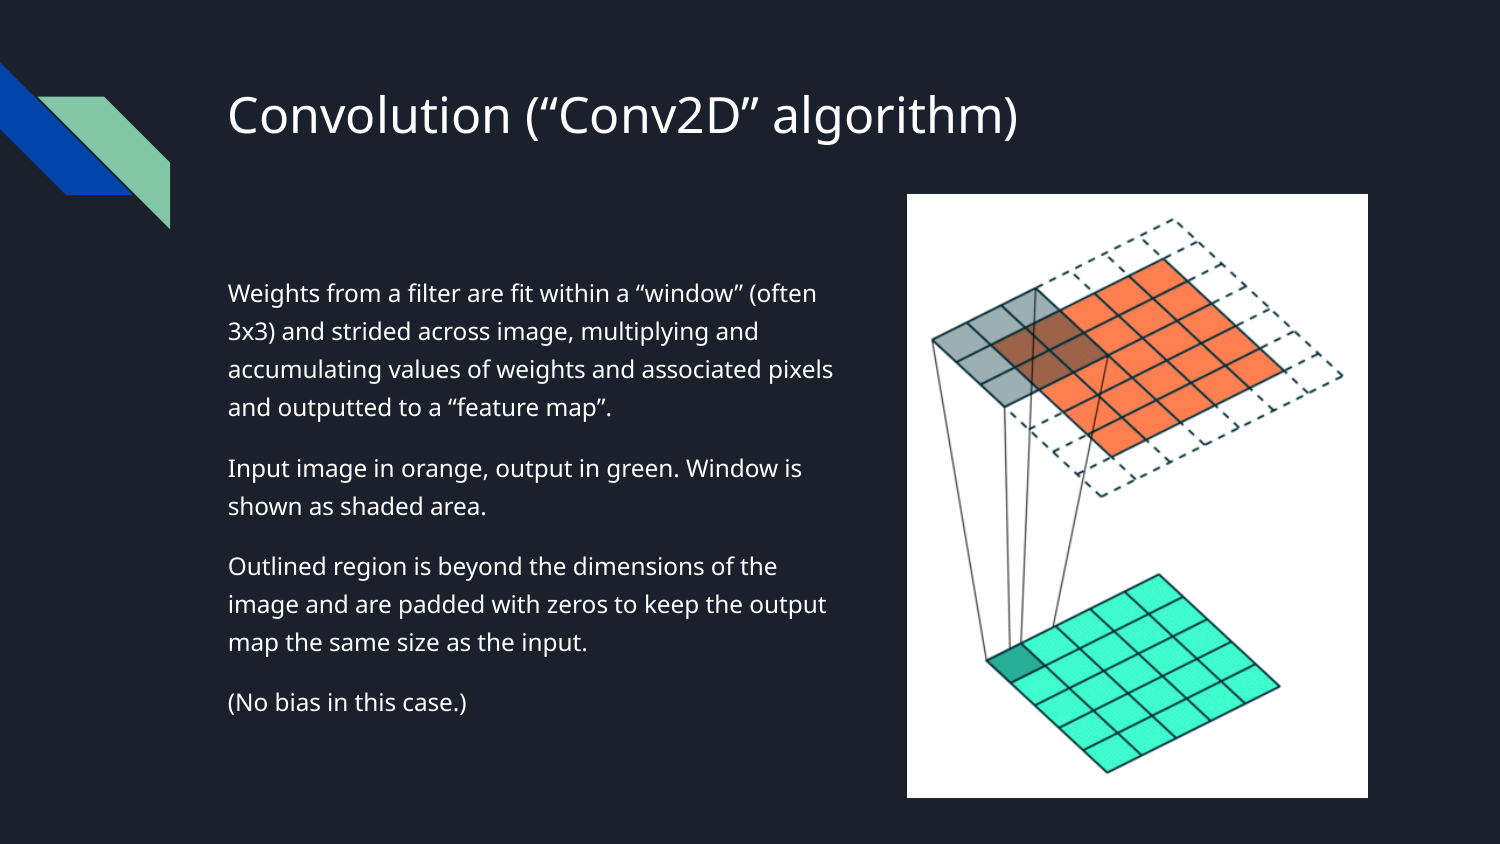

# Convolution (“Conv2D” algorithm)
Weights from a filter are fit within a “window” (often 3x3) and strided across image, multiplying and accumulating values of weights and associated pixels and outputted to a “feature map”.
Input image in orange, output in green. Window is shown as shaded area.
Outlined region is beyond the dimensions of the image and are padded with zeros to keep the output map the same size as the input.
(No bias in this case.)